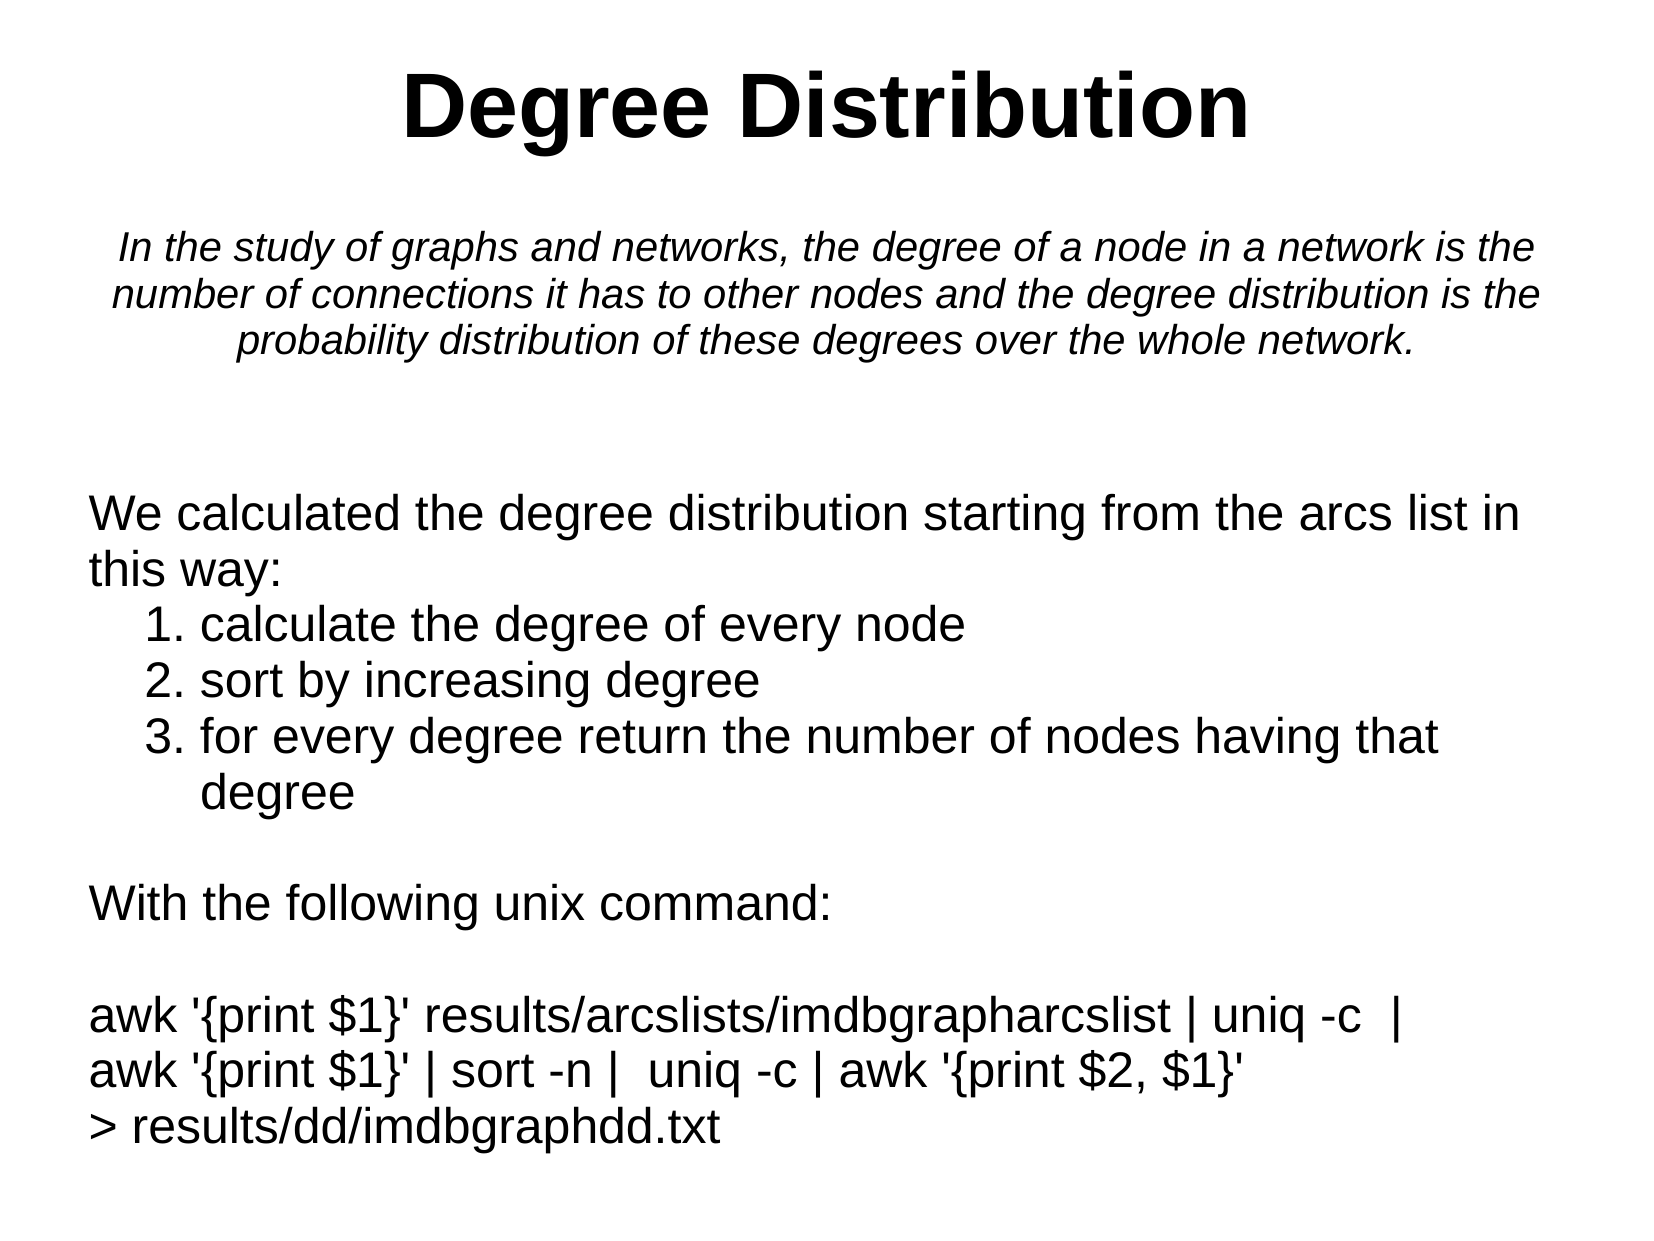

# Degree Distribution
In the study of graphs and networks, the degree of a node in a network is the number of connections it has to other nodes and the degree distribution is the probability distribution of these degrees over the whole network.
We calculated the degree distribution starting from the arcs list in this way:
 1. calculate the degree of every node
 2. sort by increasing degree
 3. for every degree return the number of nodes having that degree
With the following unix command:
awk '{print $1}' results/arcslists/imdbgrapharcslist | uniq -c |
awk '{print $1}' | sort -n | uniq -c | awk '{print $2, $1}'
> results/dd/imdbgraphdd.txt